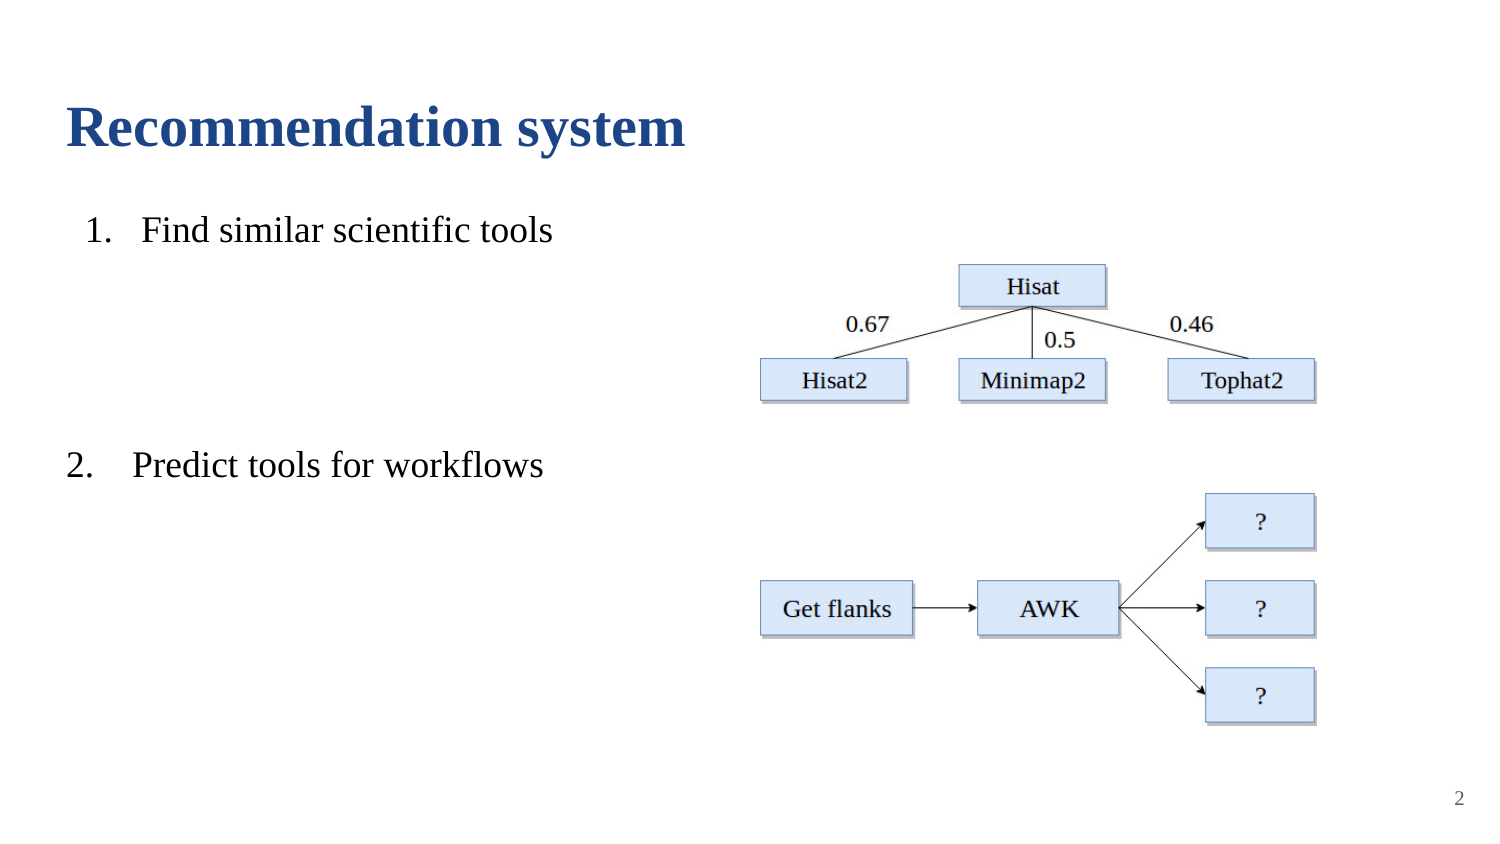

# Recommendation system
Find similar scientific tools
2. Predict tools for workflows